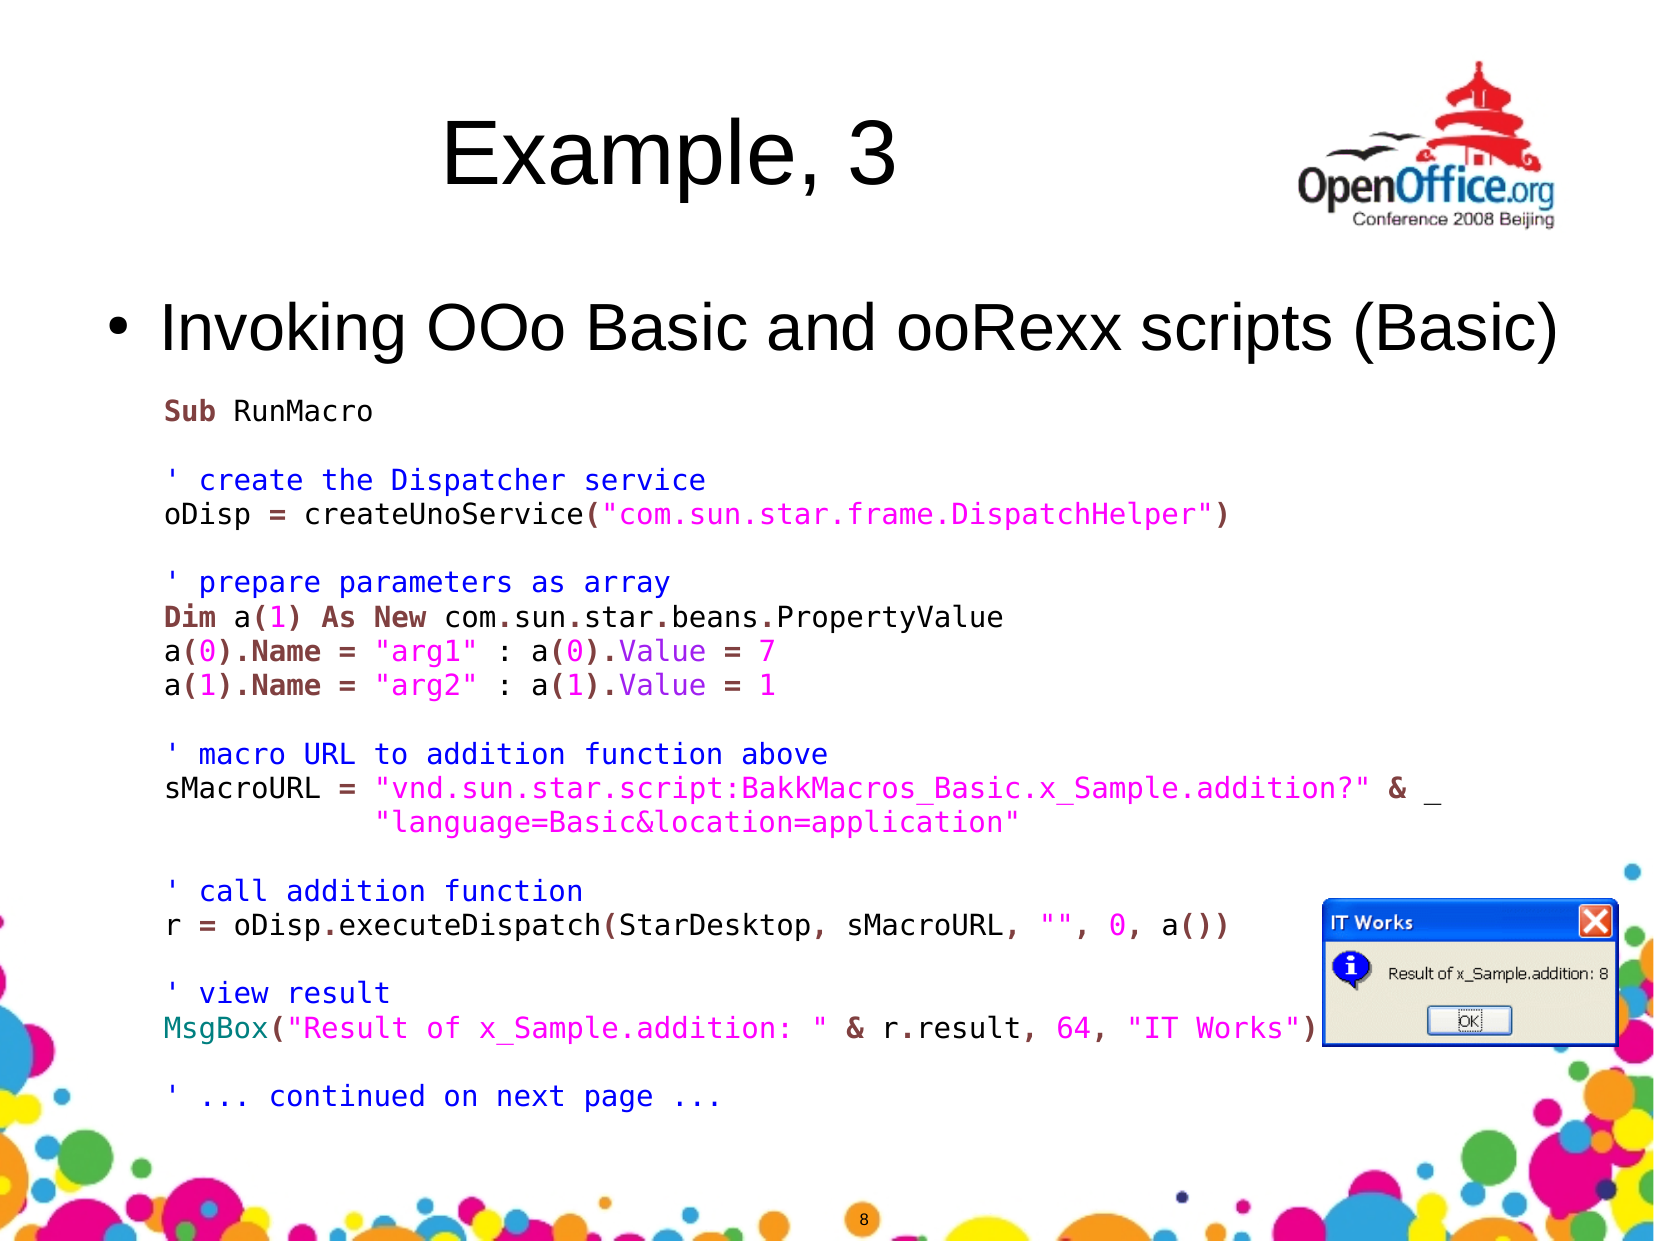

# Example, 3
Invoking OOo Basic and ooRexx scripts (Basic)
Sub RunMacro
' create the Dispatcher service
oDisp = createUnoService("com.sun.star.frame.DispatchHelper")
' prepare parameters as array
Dim a(1) As New com.sun.star.beans.PropertyValue
a(0).Name = "arg1" : a(0).Value = 7
a(1).Name = "arg2" : a(1).Value = 1
' macro URL to addition function above
sMacroURL = "vnd.sun.star.script:BakkMacros_Basic.x_Sample.addition?" & _
 "language=Basic&location=application"
' call addition function
r = oDisp.executeDispatch(StarDesktop, sMacroURL, "", 0, a())
' view result
MsgBox("Result of x_Sample.addition: " & r.result, 64, "IT Works")
' ... continued on next page ...
8